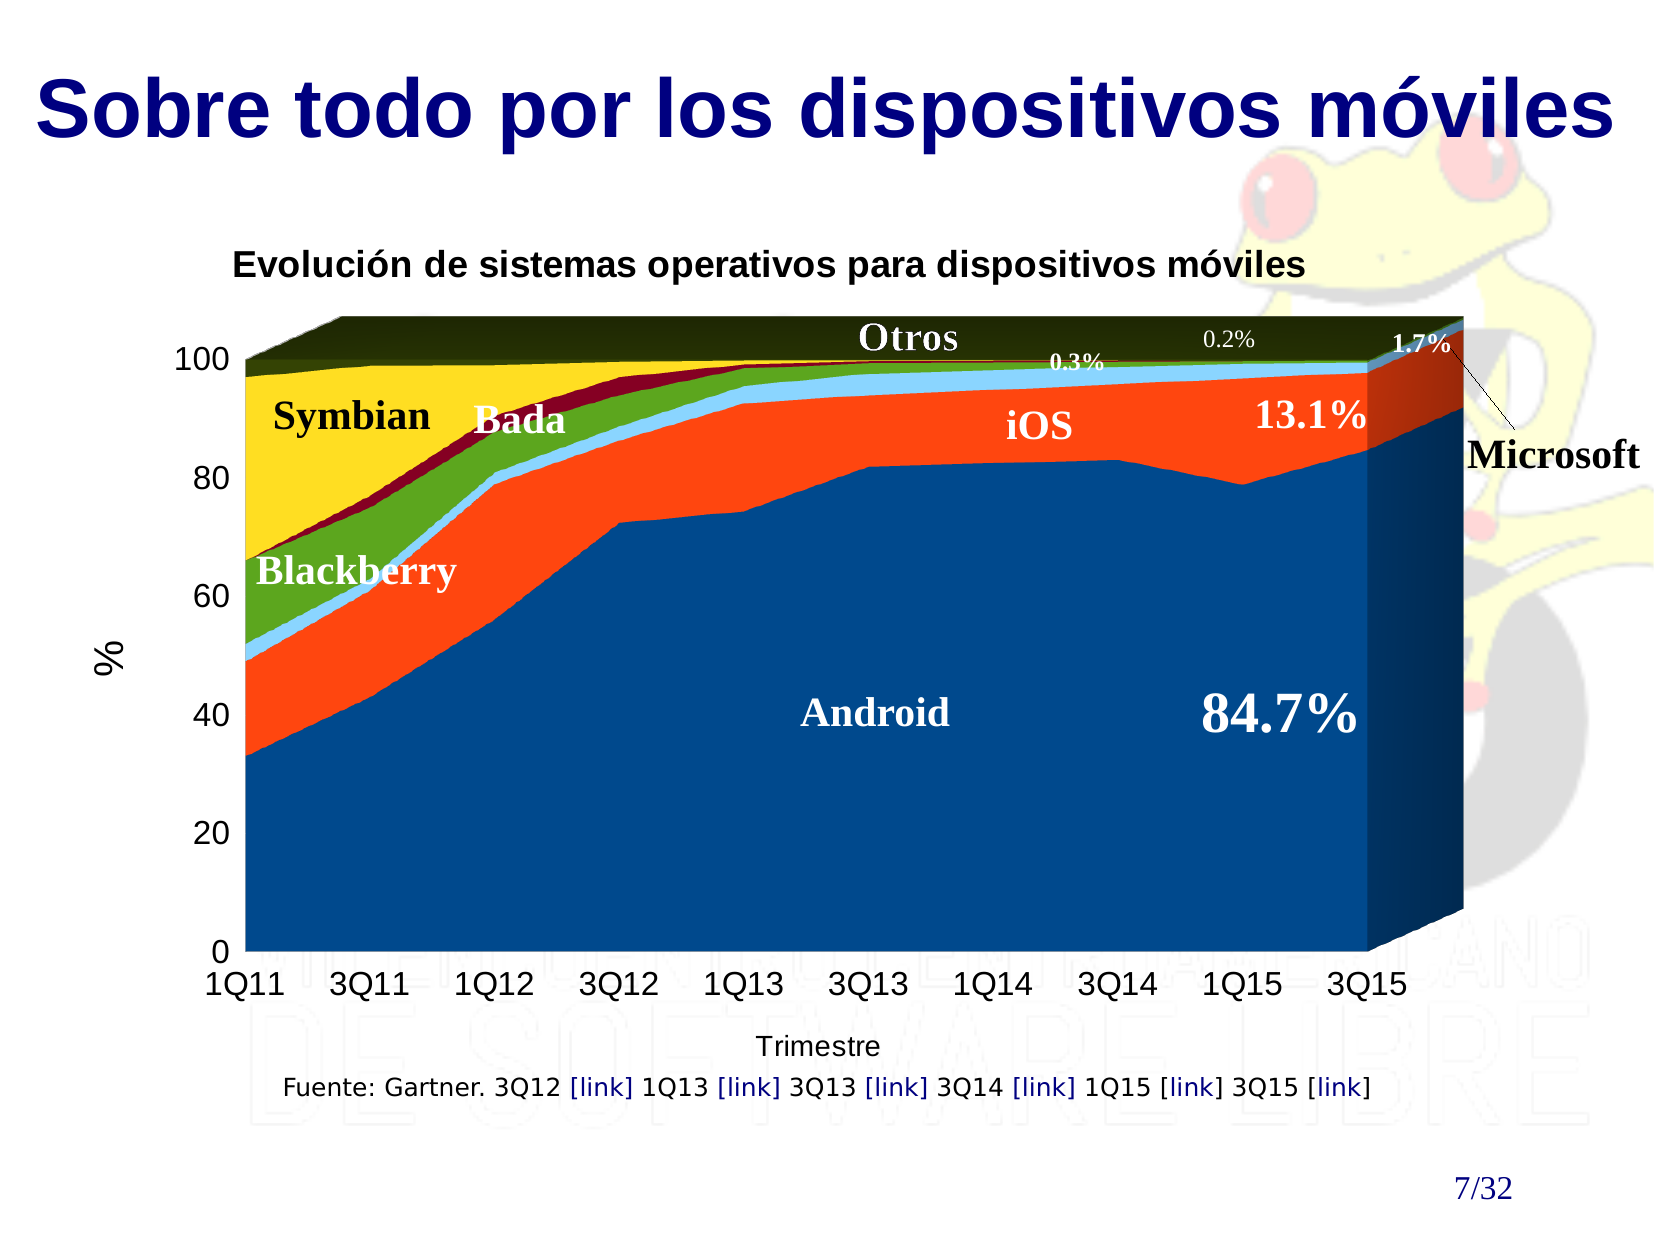

# Sobre todo por los dispositivos móviles
[unsupported chart]
Otros
0.2%
1.7%
0.3%
13.1%
Symbian
Bada
iOS
Microsoft
Blackberry
84.7%
Android
Fuente: Gartner. 3Q12 [link] 1Q13 [link] 3Q13 [link] 3Q14 [link] 1Q15 [link] 3Q15 [link]